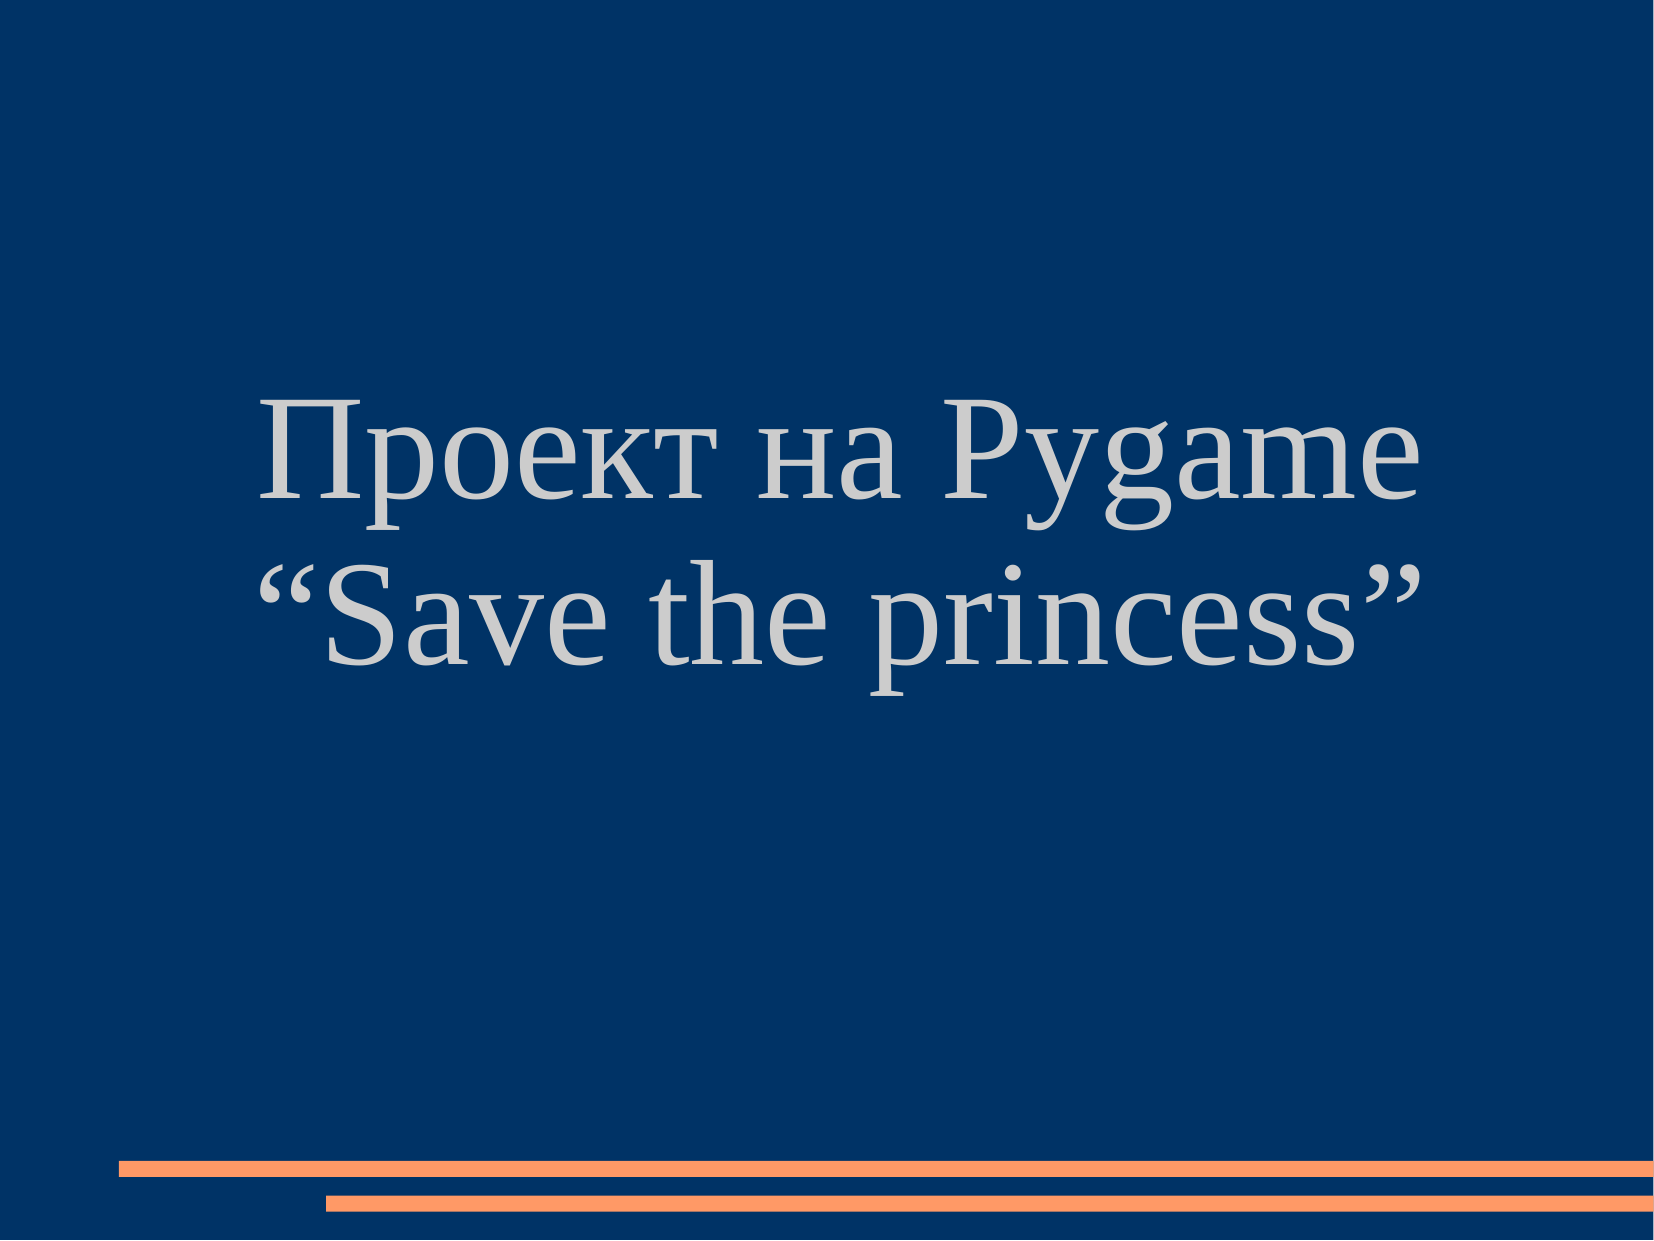

# Проект на Pygame
“Save the princess”